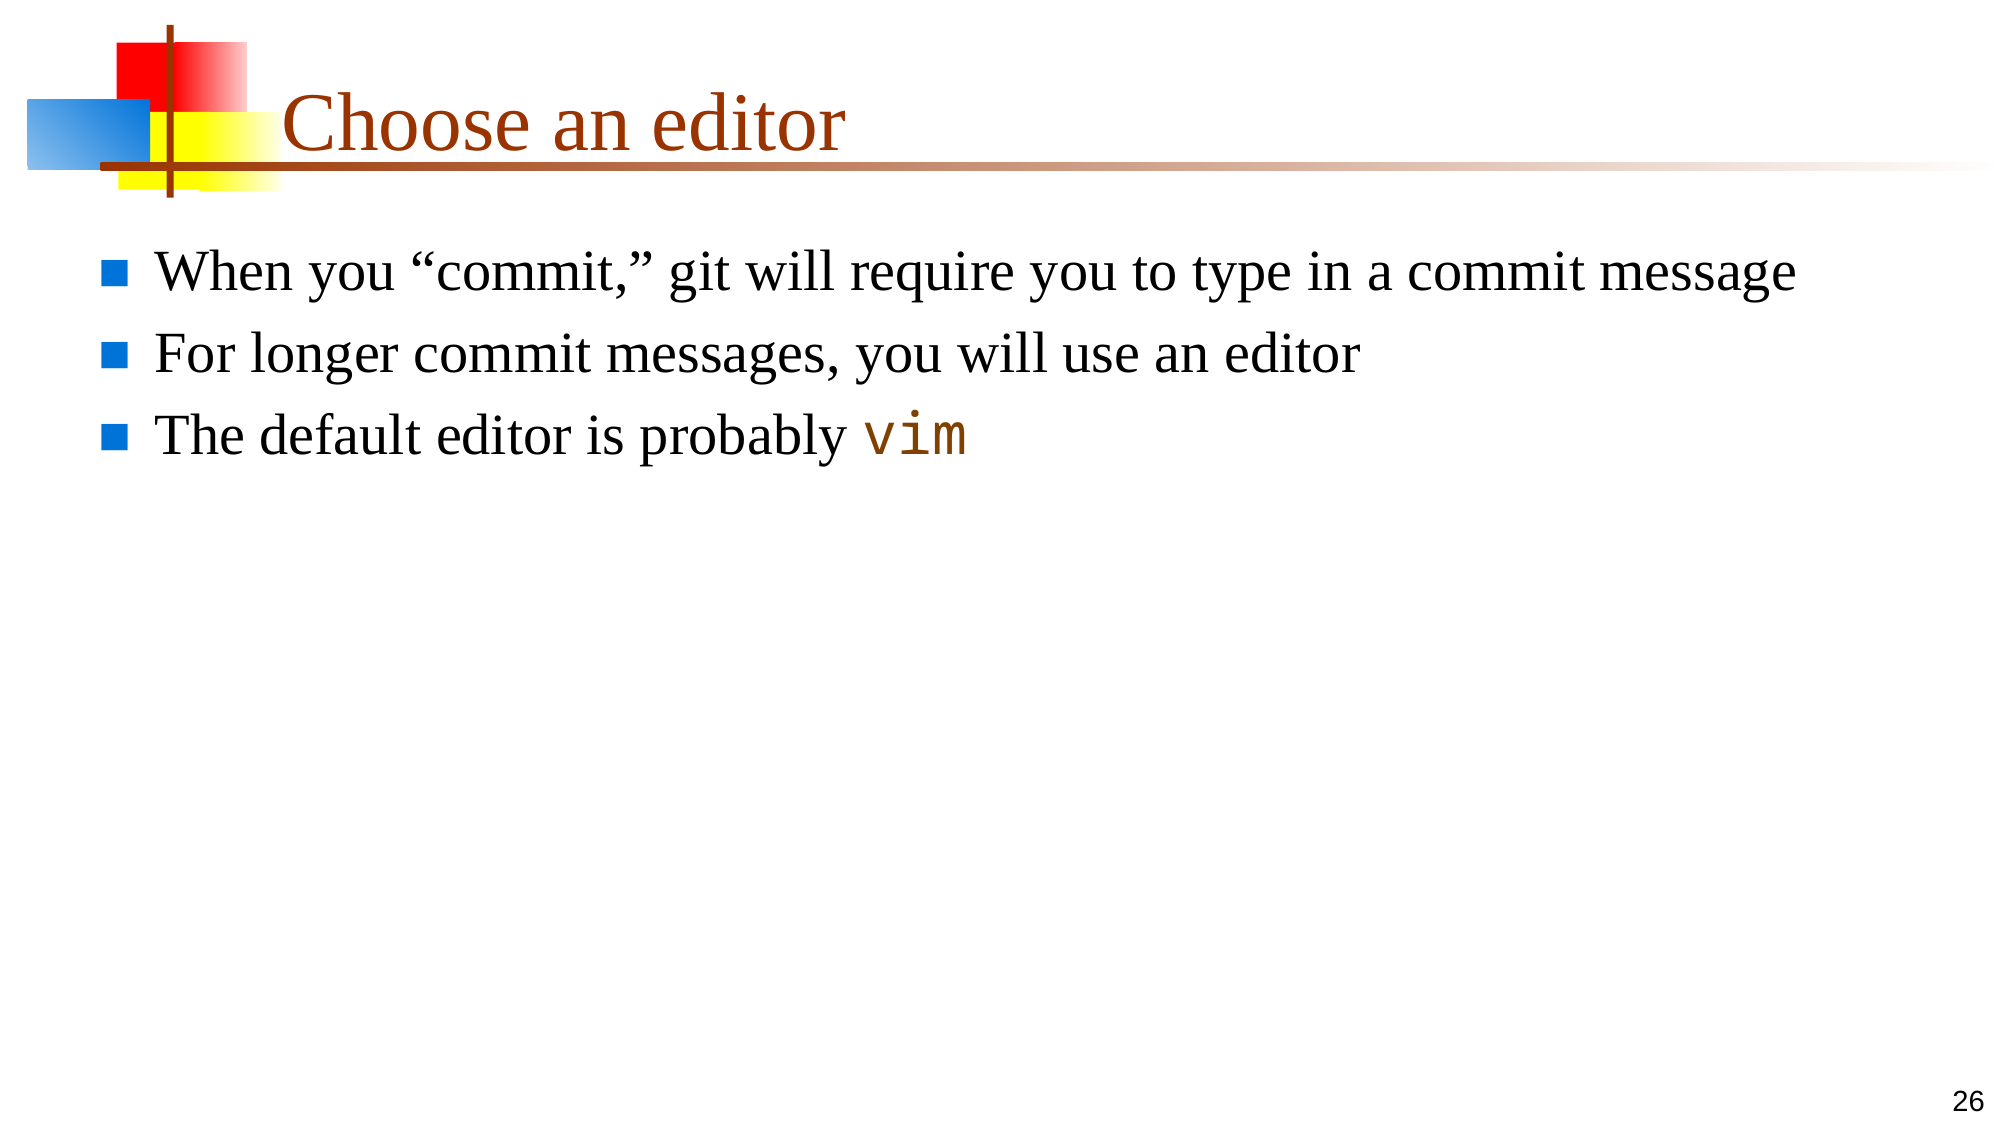

# Choose an editor
When you “commit,” git will require you to type in a commit message
For longer commit messages, you will use an editor
The default editor is probably vim